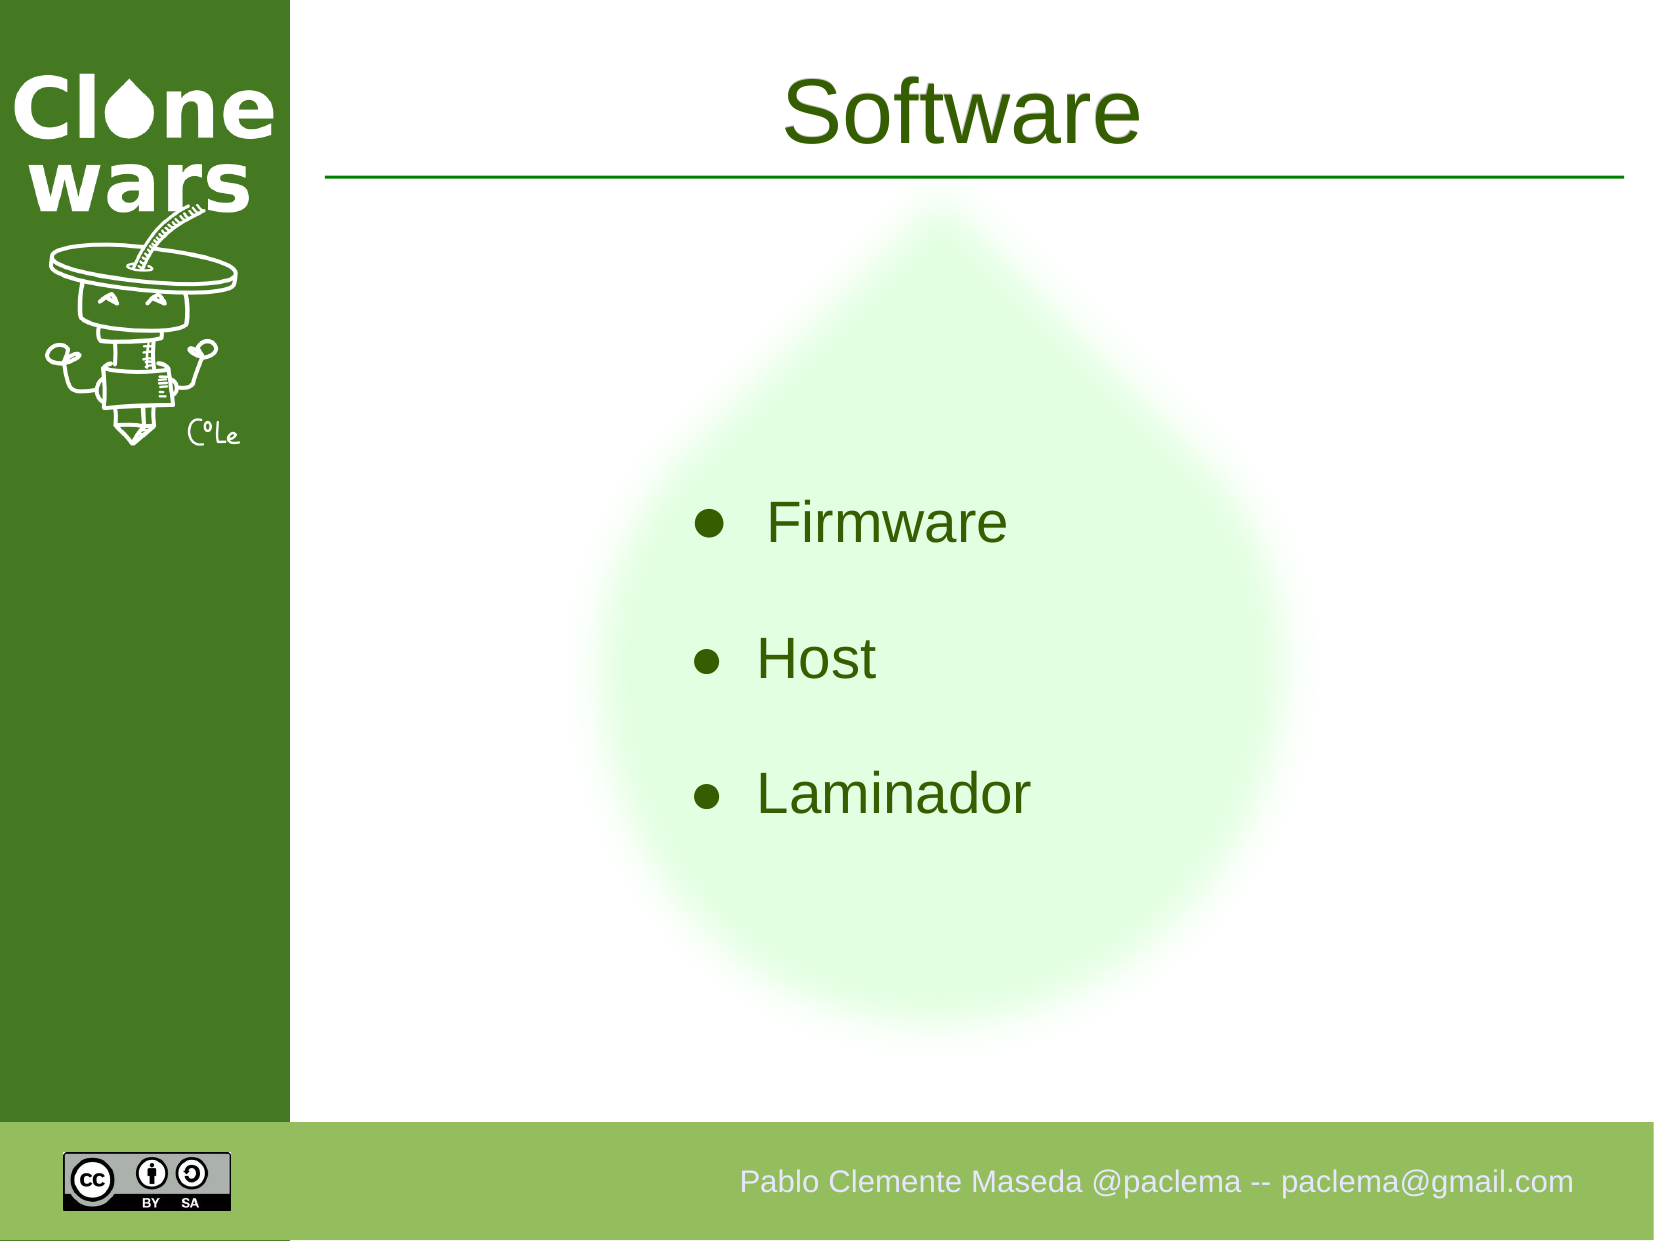

# Software
	● Firmware
	● Host
	● Laminador
Pablo Clemente Maseda @paclema -- paclema@gmail.com